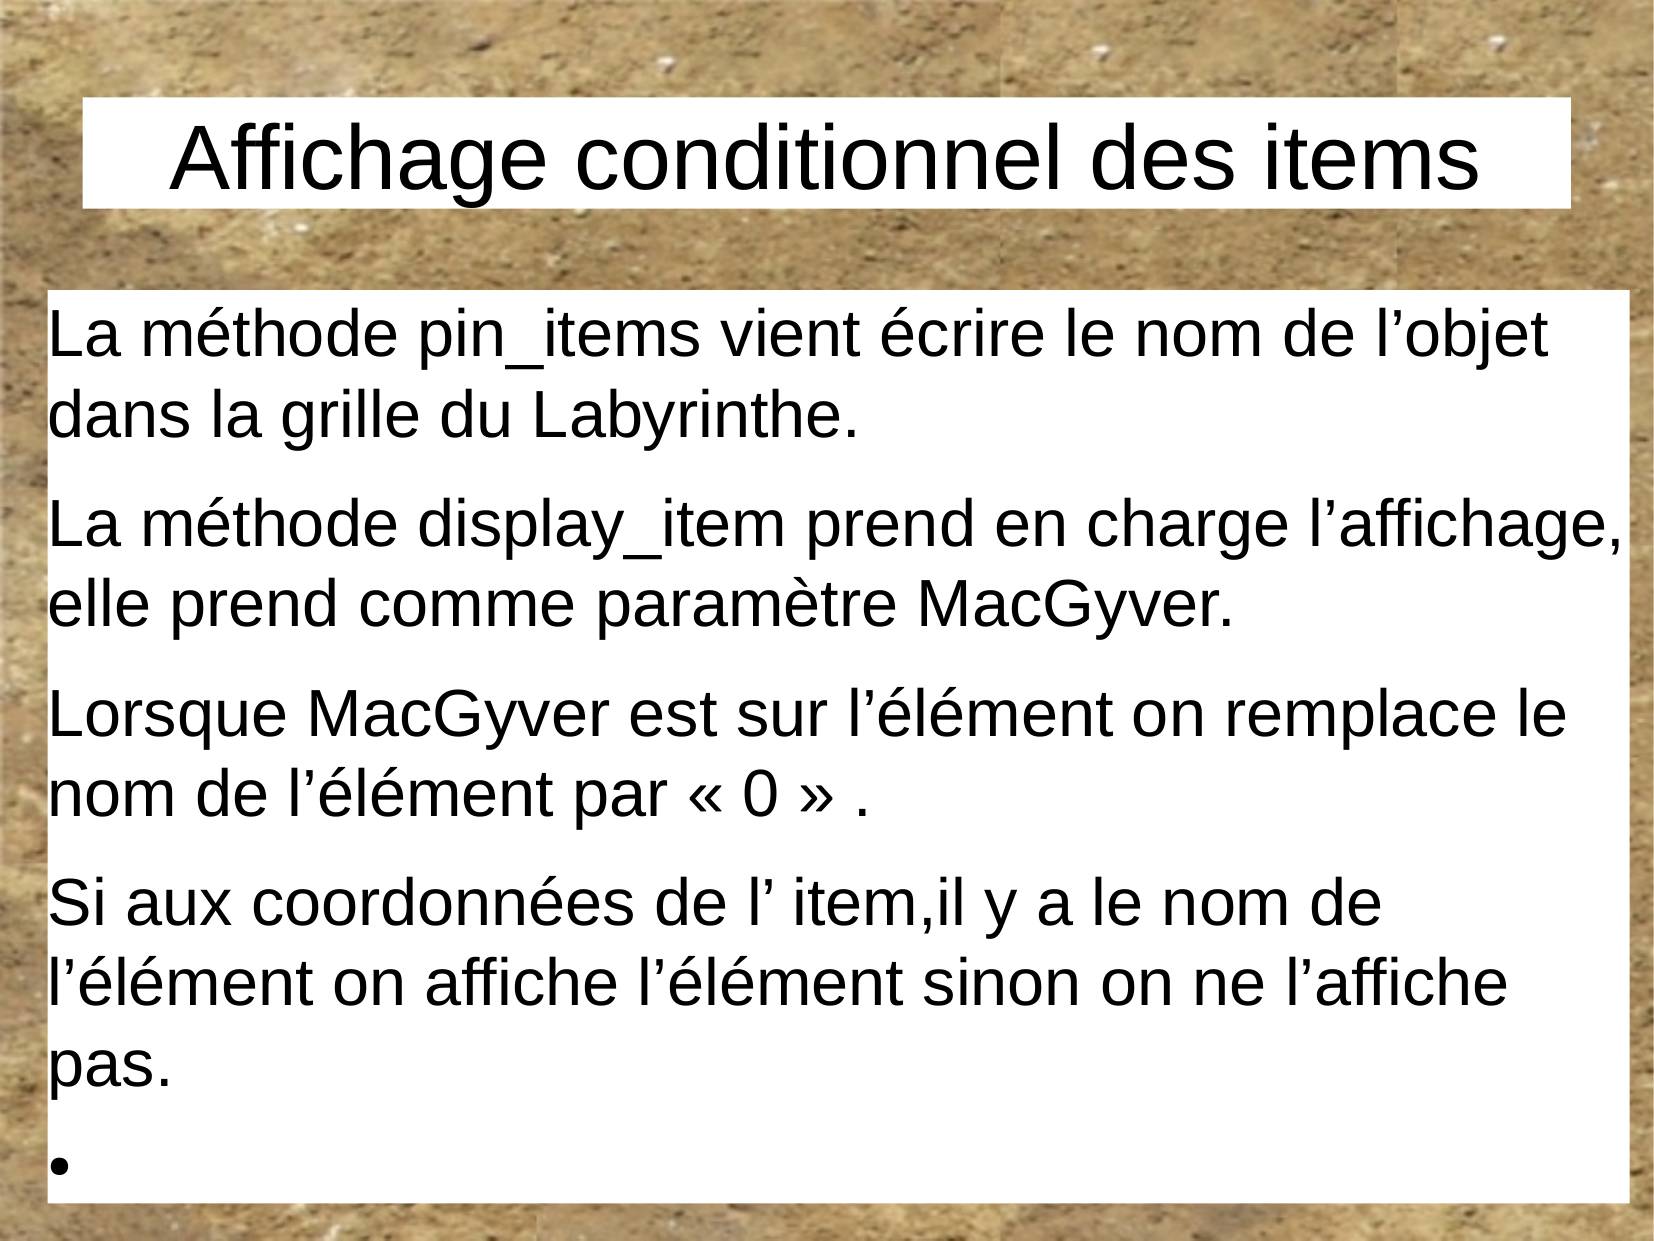

# Affichage conditionnel des items
La méthode pin_items vient écrire le nom de l’objet dans la grille du Labyrinthe.
La méthode display_item prend en charge l’affichage, elle prend comme paramètre MacGyver.
Lorsque MacGyver est sur l’élément on remplace le nom de l’élément par « 0 » .
Si aux coordonnées de l’ item,il y a le nom de l’élément on affiche l’élément sinon on ne l’affiche pas.